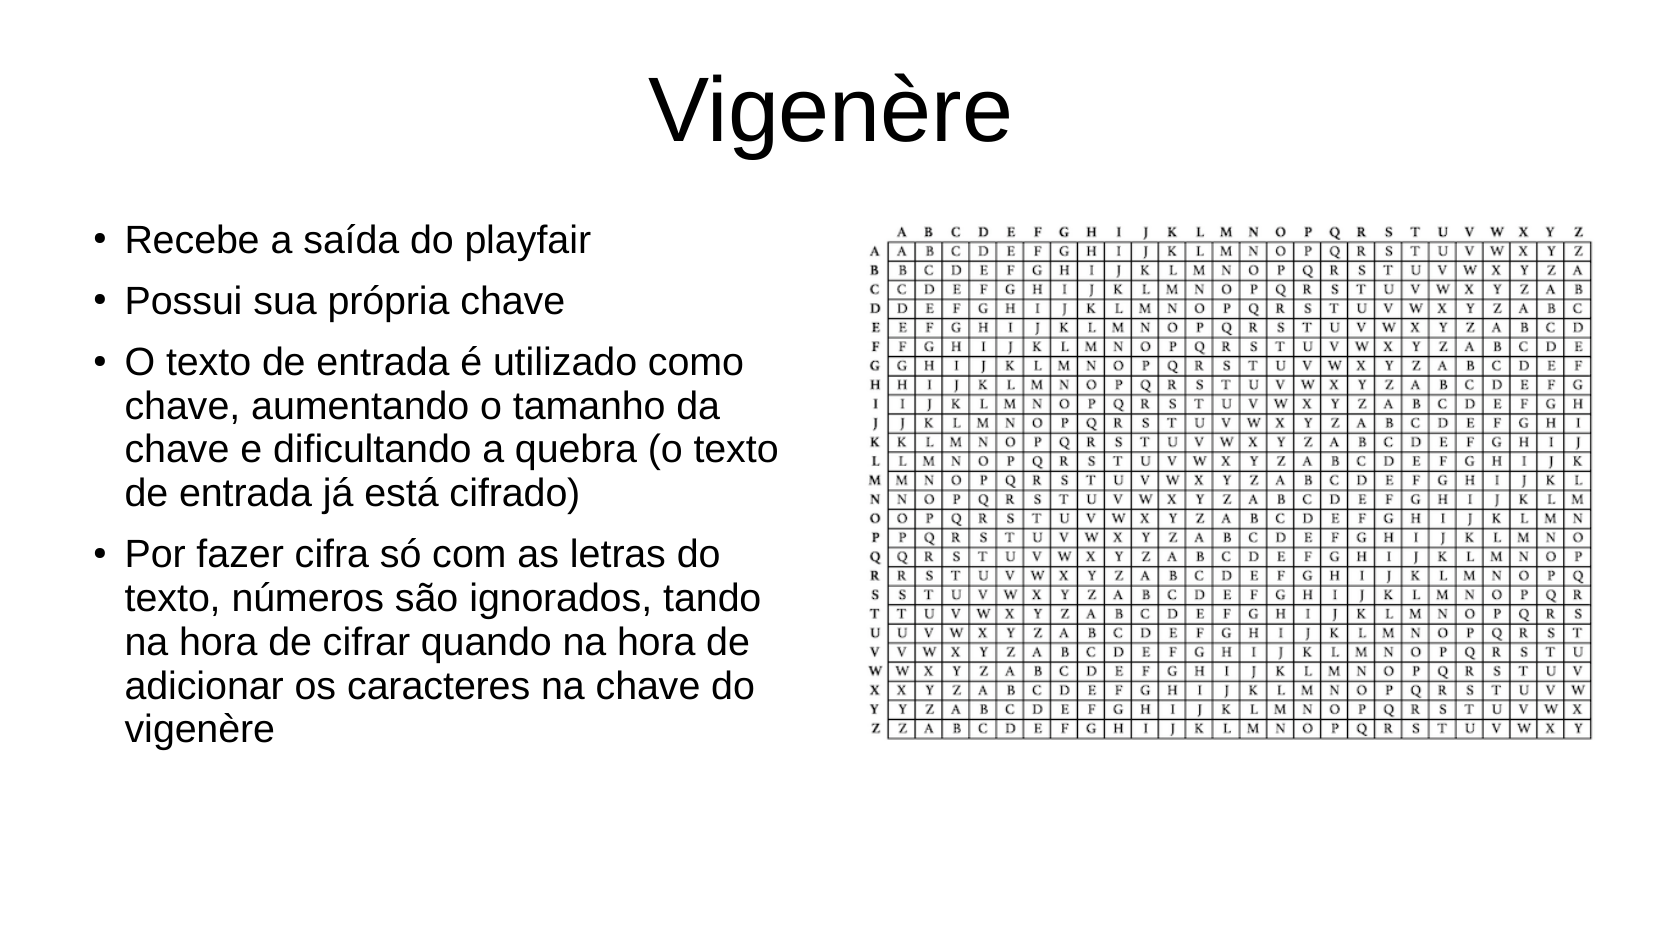

# Vigenère
Recebe a saída do playfair
Possui sua própria chave
O texto de entrada é utilizado como chave, aumentando o tamanho da chave e dificultando a quebra (o texto de entrada já está cifrado)
Por fazer cifra só com as letras do texto, números são ignorados, tando na hora de cifrar quando na hora de adicionar os caracteres na chave do vigenère